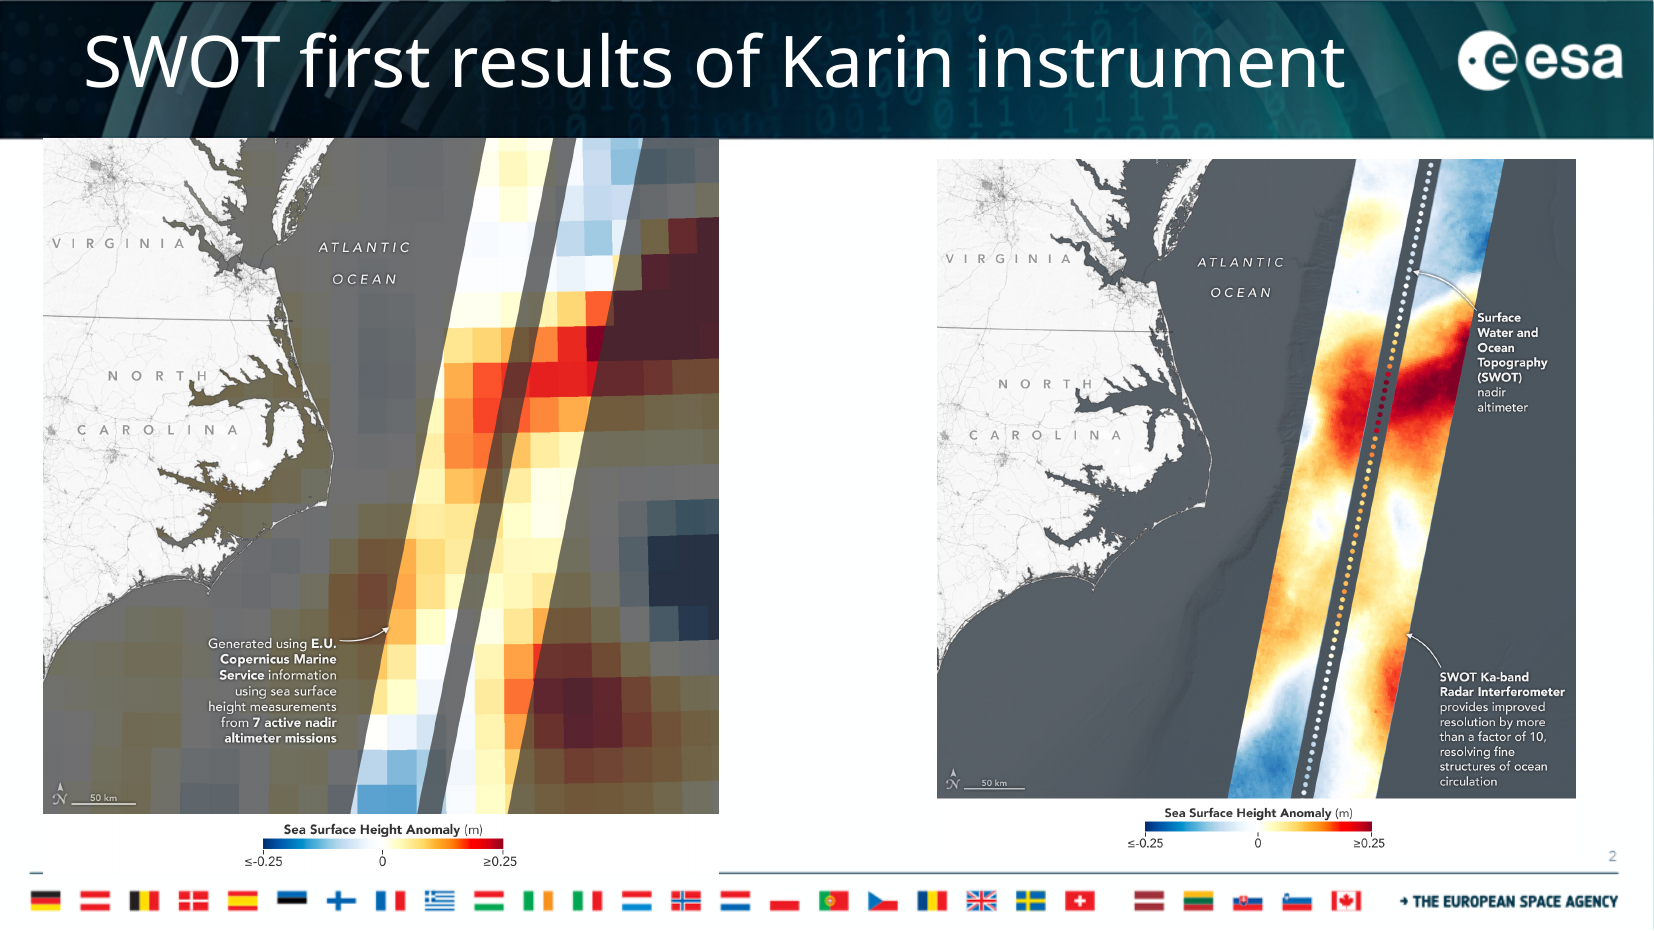

# SWOT first results of Karin instrument